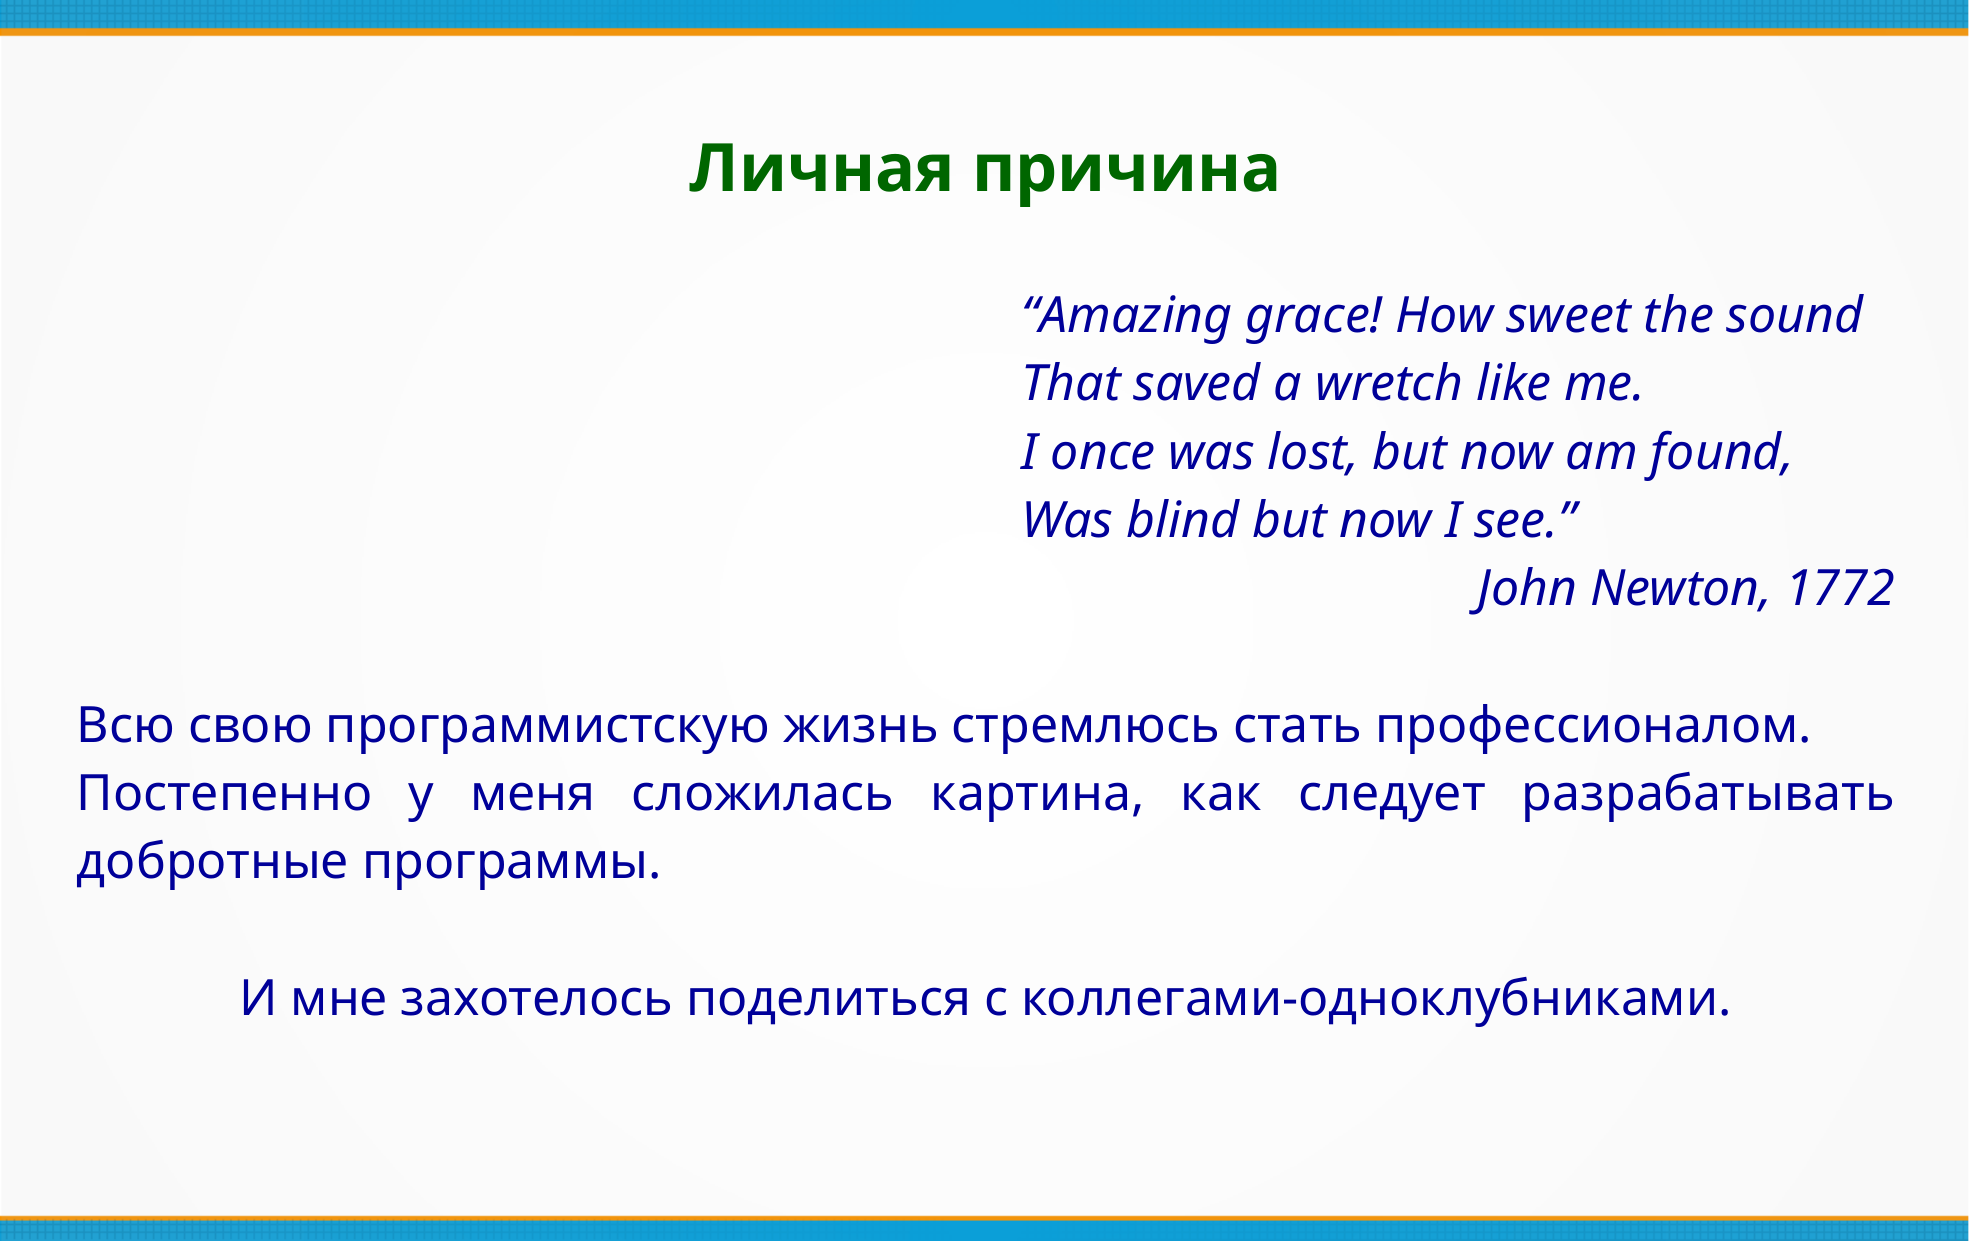

Личная причина
“Amazing grace! How sweet the sound
That saved a wretch like me.
I once was lost, but now am found,
Was blind but now I see.”
John Newton, 1772
Всю свою программистскую жизнь стремлюсь стать профессионалом.
Постепенно у меня сложилась картина, как следует разрабатывать добротные программы.
И мне захотелось поделиться с коллегами-одноклубниками.